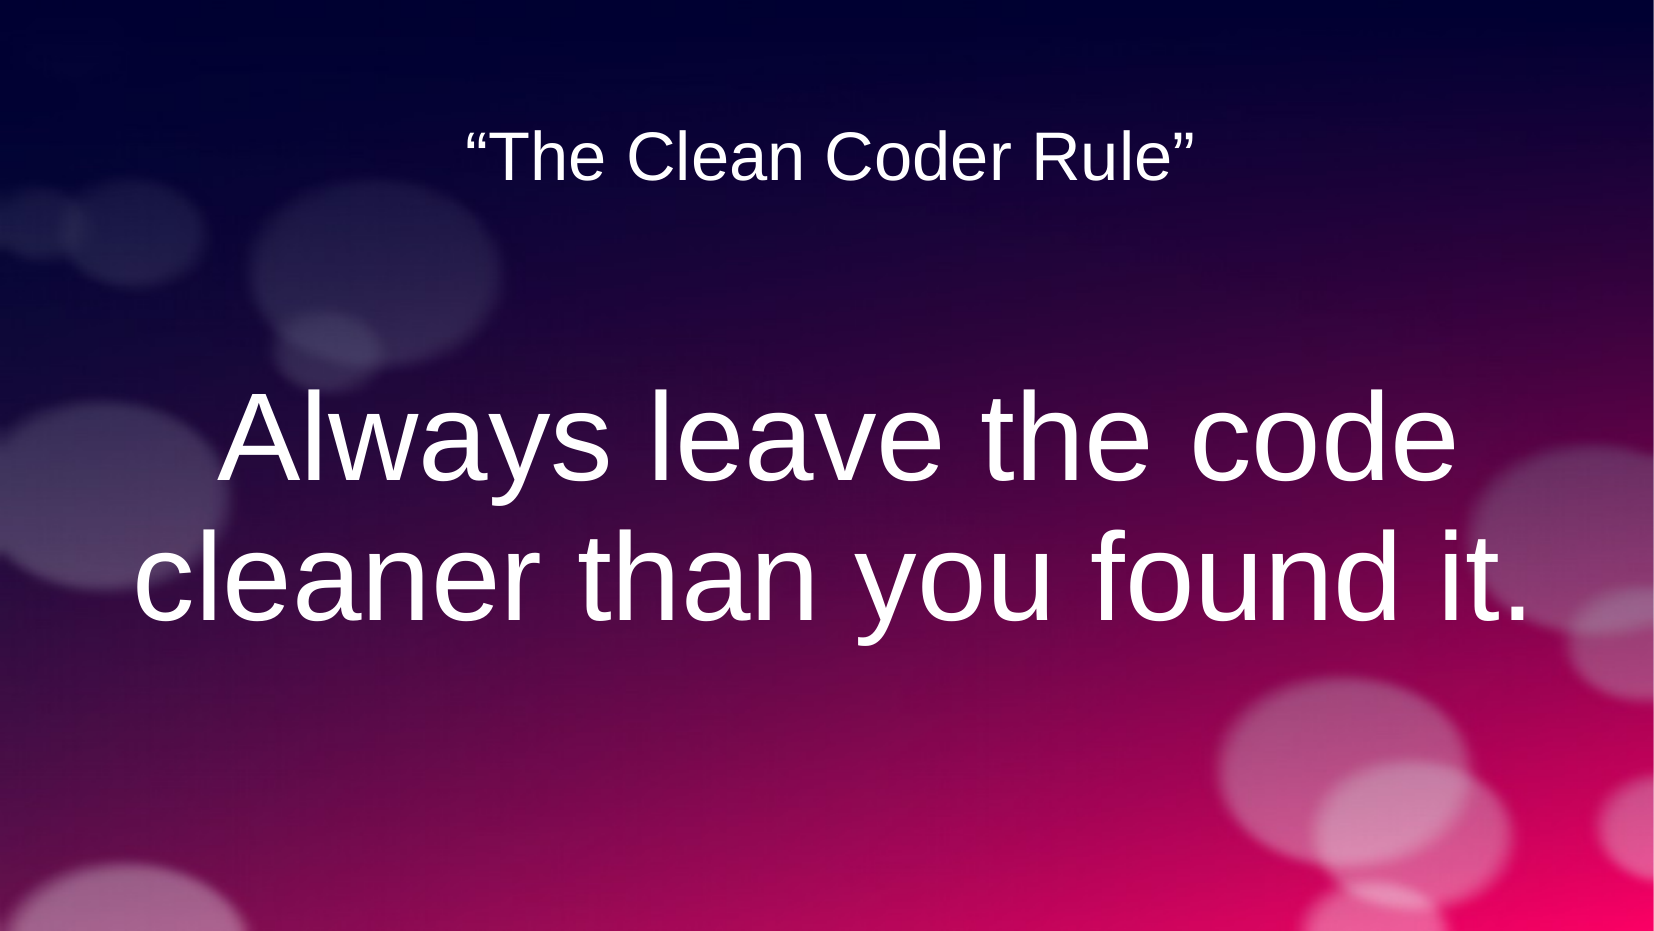

# “The Clean Coder Rule”
Always leave the code cleaner than you found it.